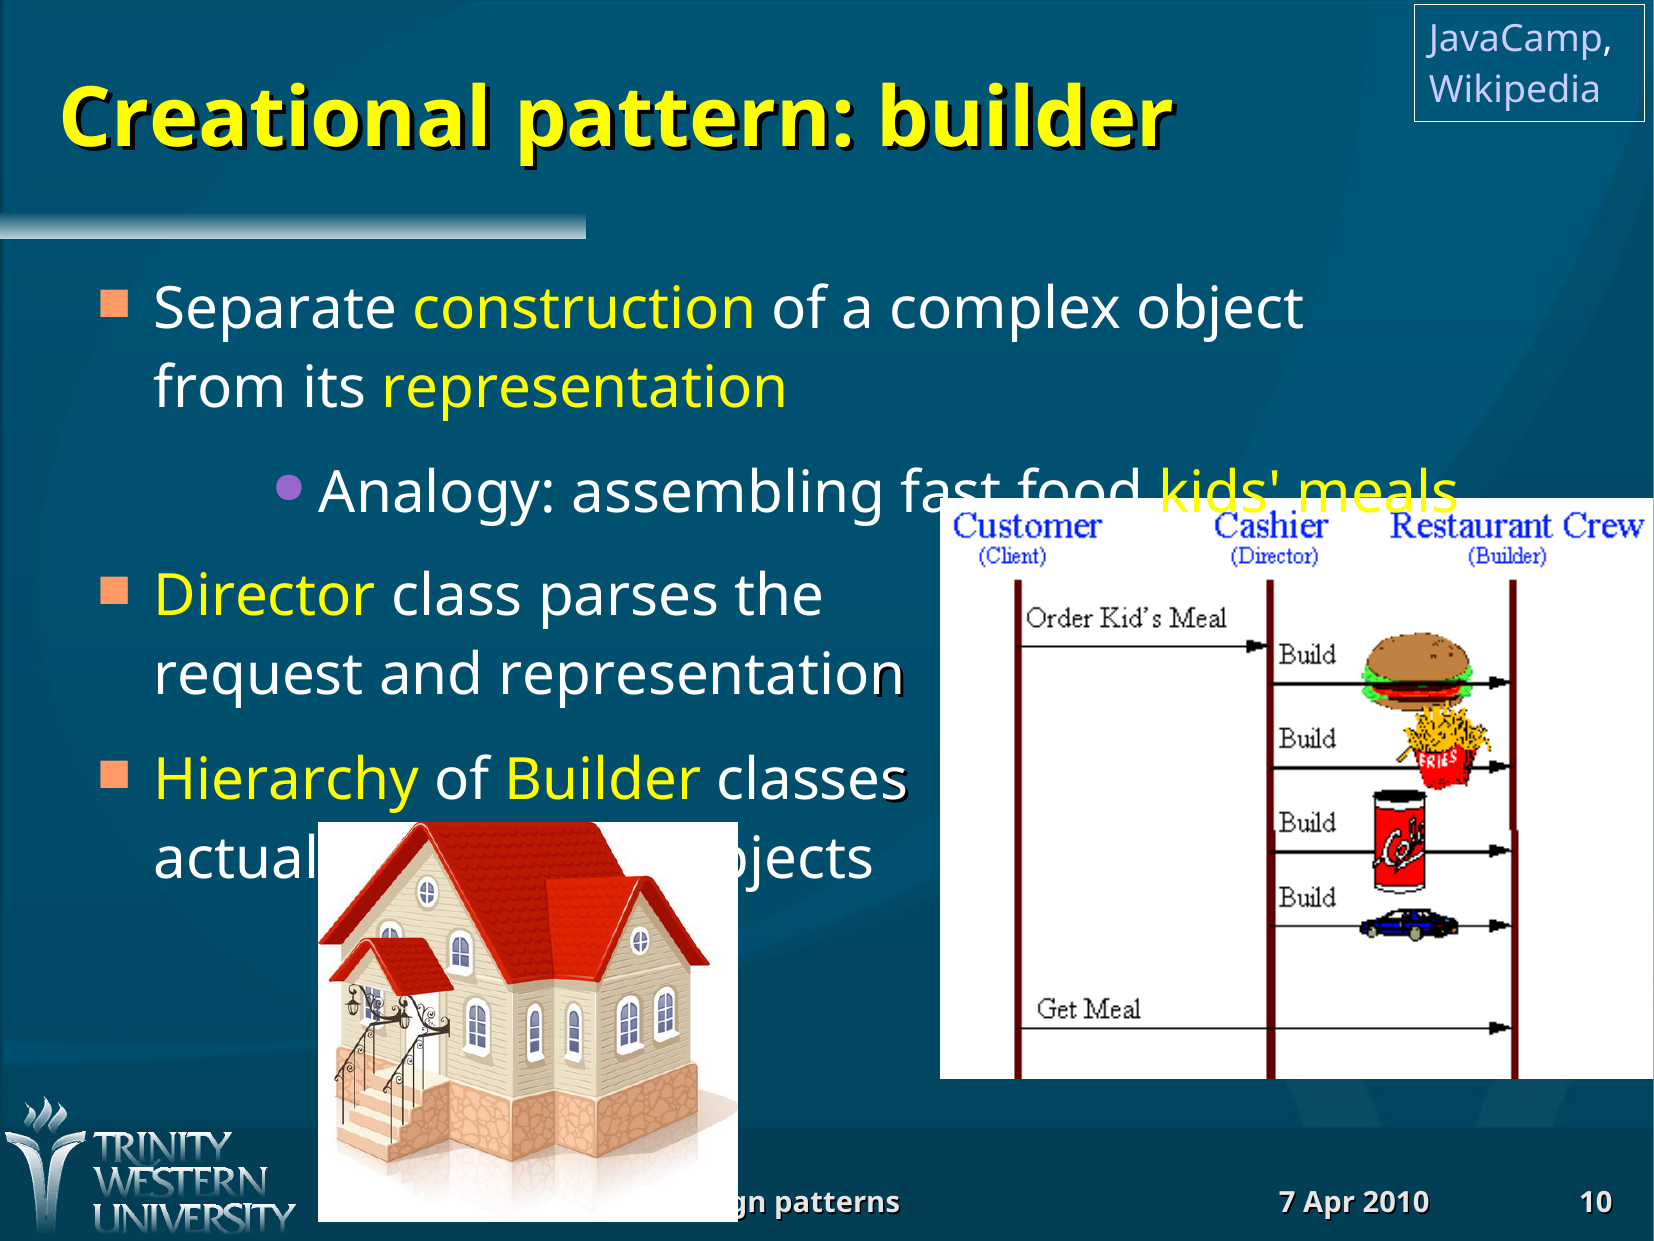

JavaCamp,
Wikipedia
# Creational pattern: builder
Separate construction of a complex object
from its representation
Analogy: assembling fast food kids' meals
Director class parses the
request and representation
Hierarchy of Builder classes
actually makes the objects
CMPT166: design patterns
7 Apr 2010
10